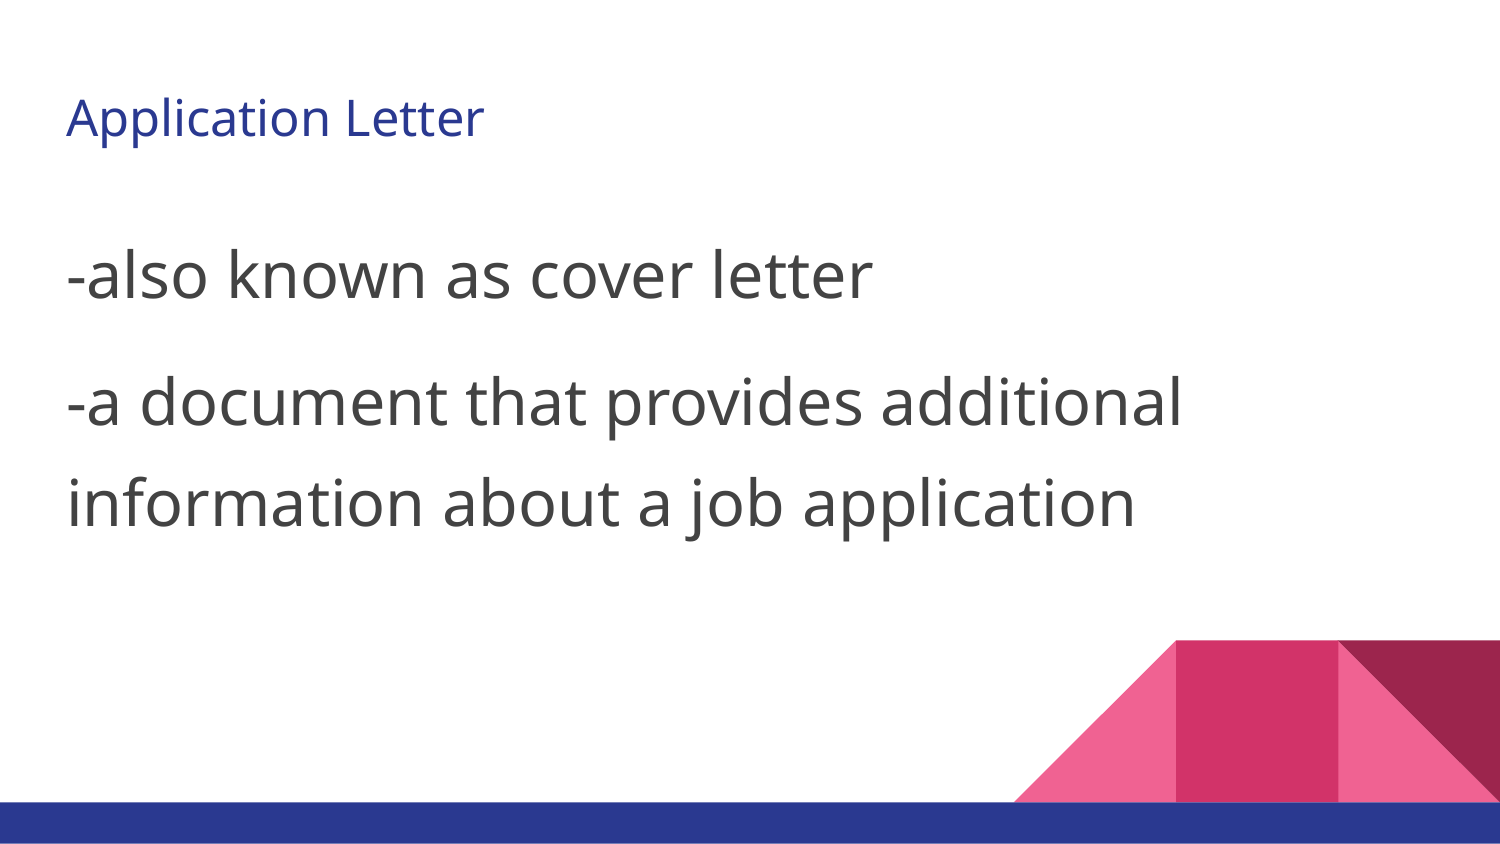

# Application Letter
-also known as cover letter
-a document that provides additional information about a job application